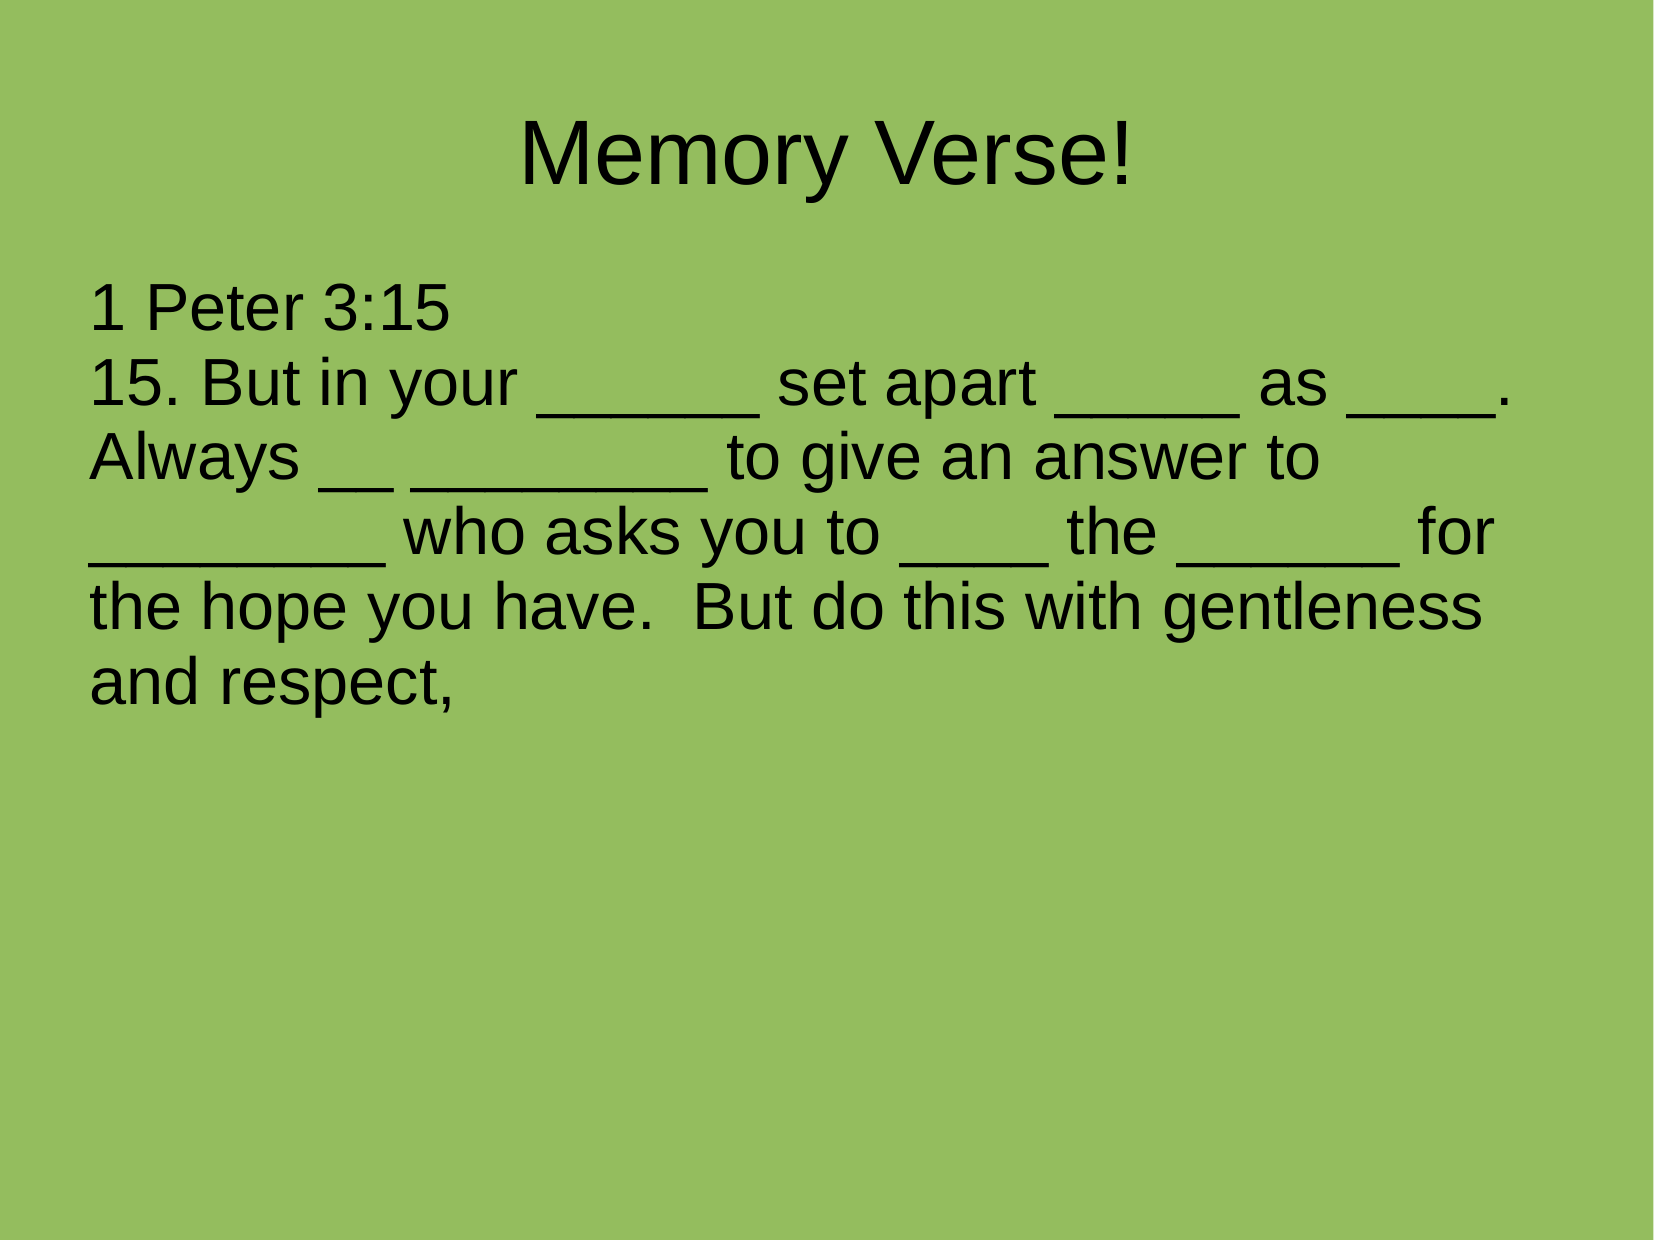

# Memory Verse!
1 Peter 3:15
15. But in your ______ set apart _____ as ____. Always __ ________ to give an answer to ________ who asks you to ____ the ______ for the hope you have. But do this with gentleness and respect,